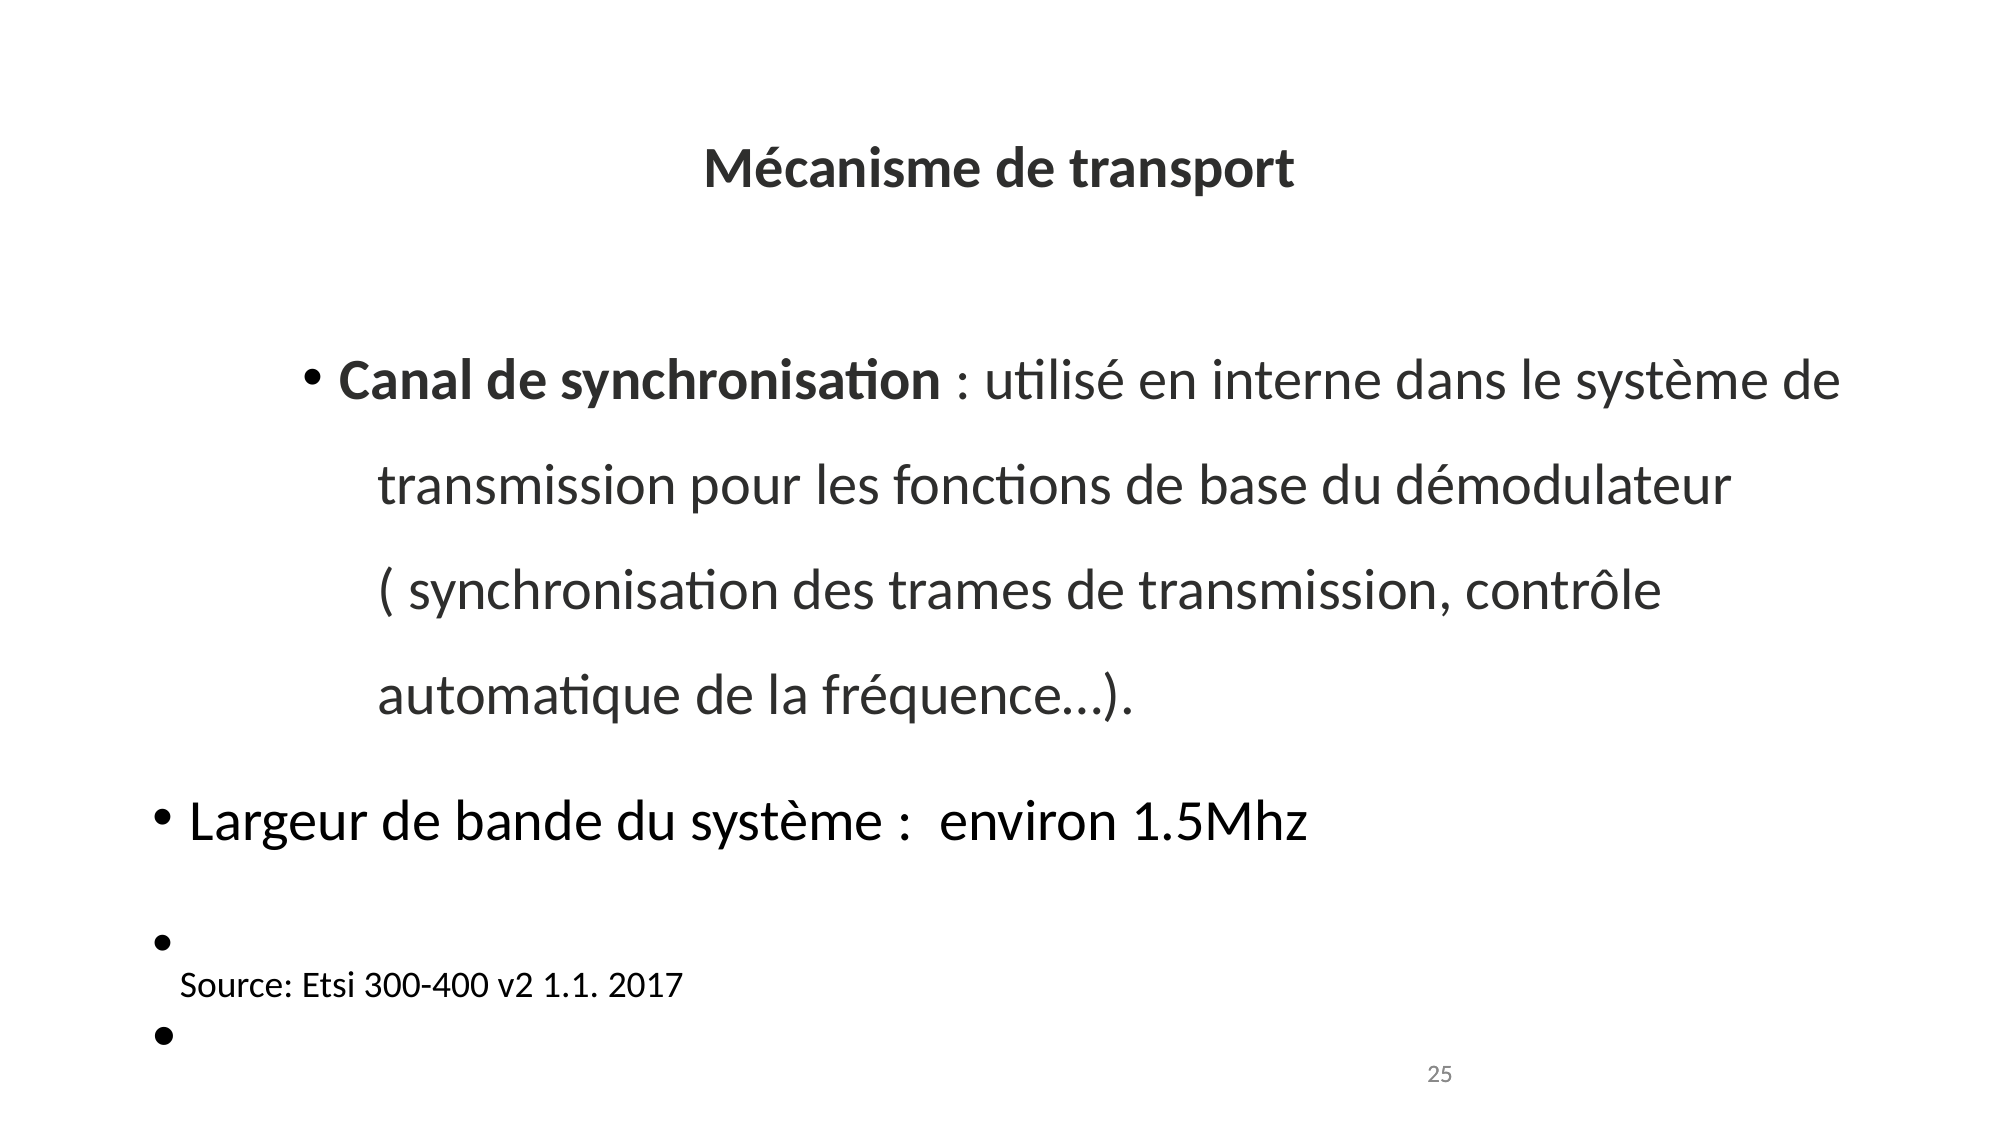

# Mécanisme de transport
Canal de synchronisation : utilisé en interne dans le système de transmission pour les fonctions de base du démodulateur ( synchronisation des trames de transmission, contrôle automatique de la fréquence…).
Largeur de bande du système : environ 1.5Mhz
Source: Etsi 300-400 v2 1.1. 2017